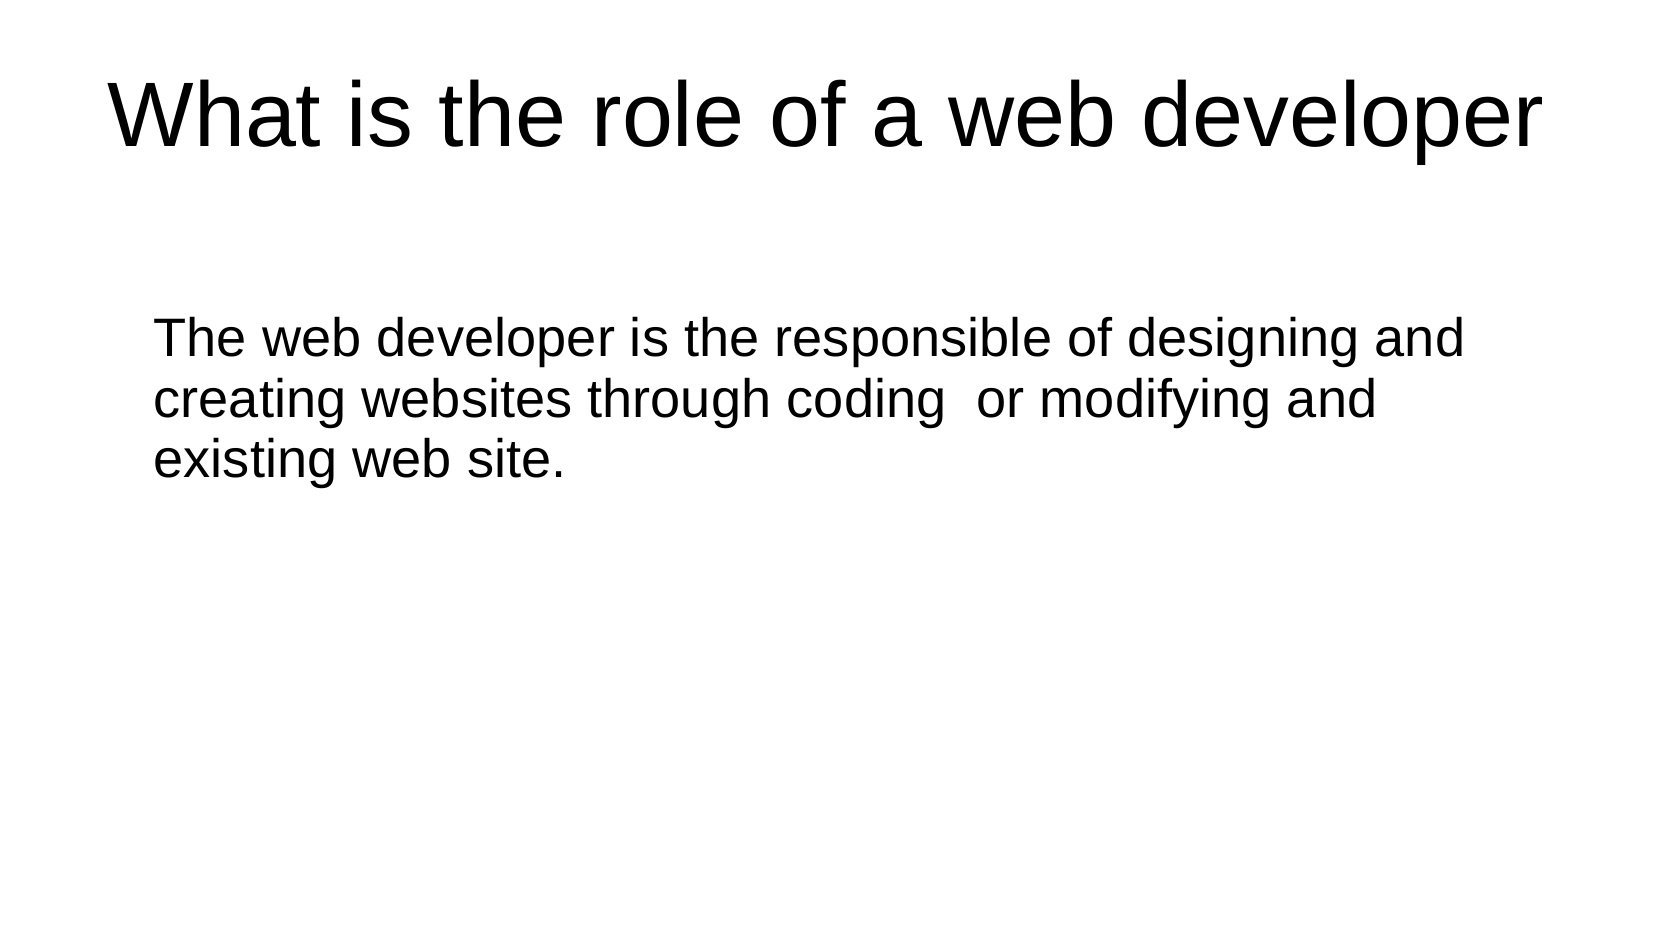

# What is the role of a web developer
The web developer is the responsible of designing and creating websites through coding or modifying and existing web site.